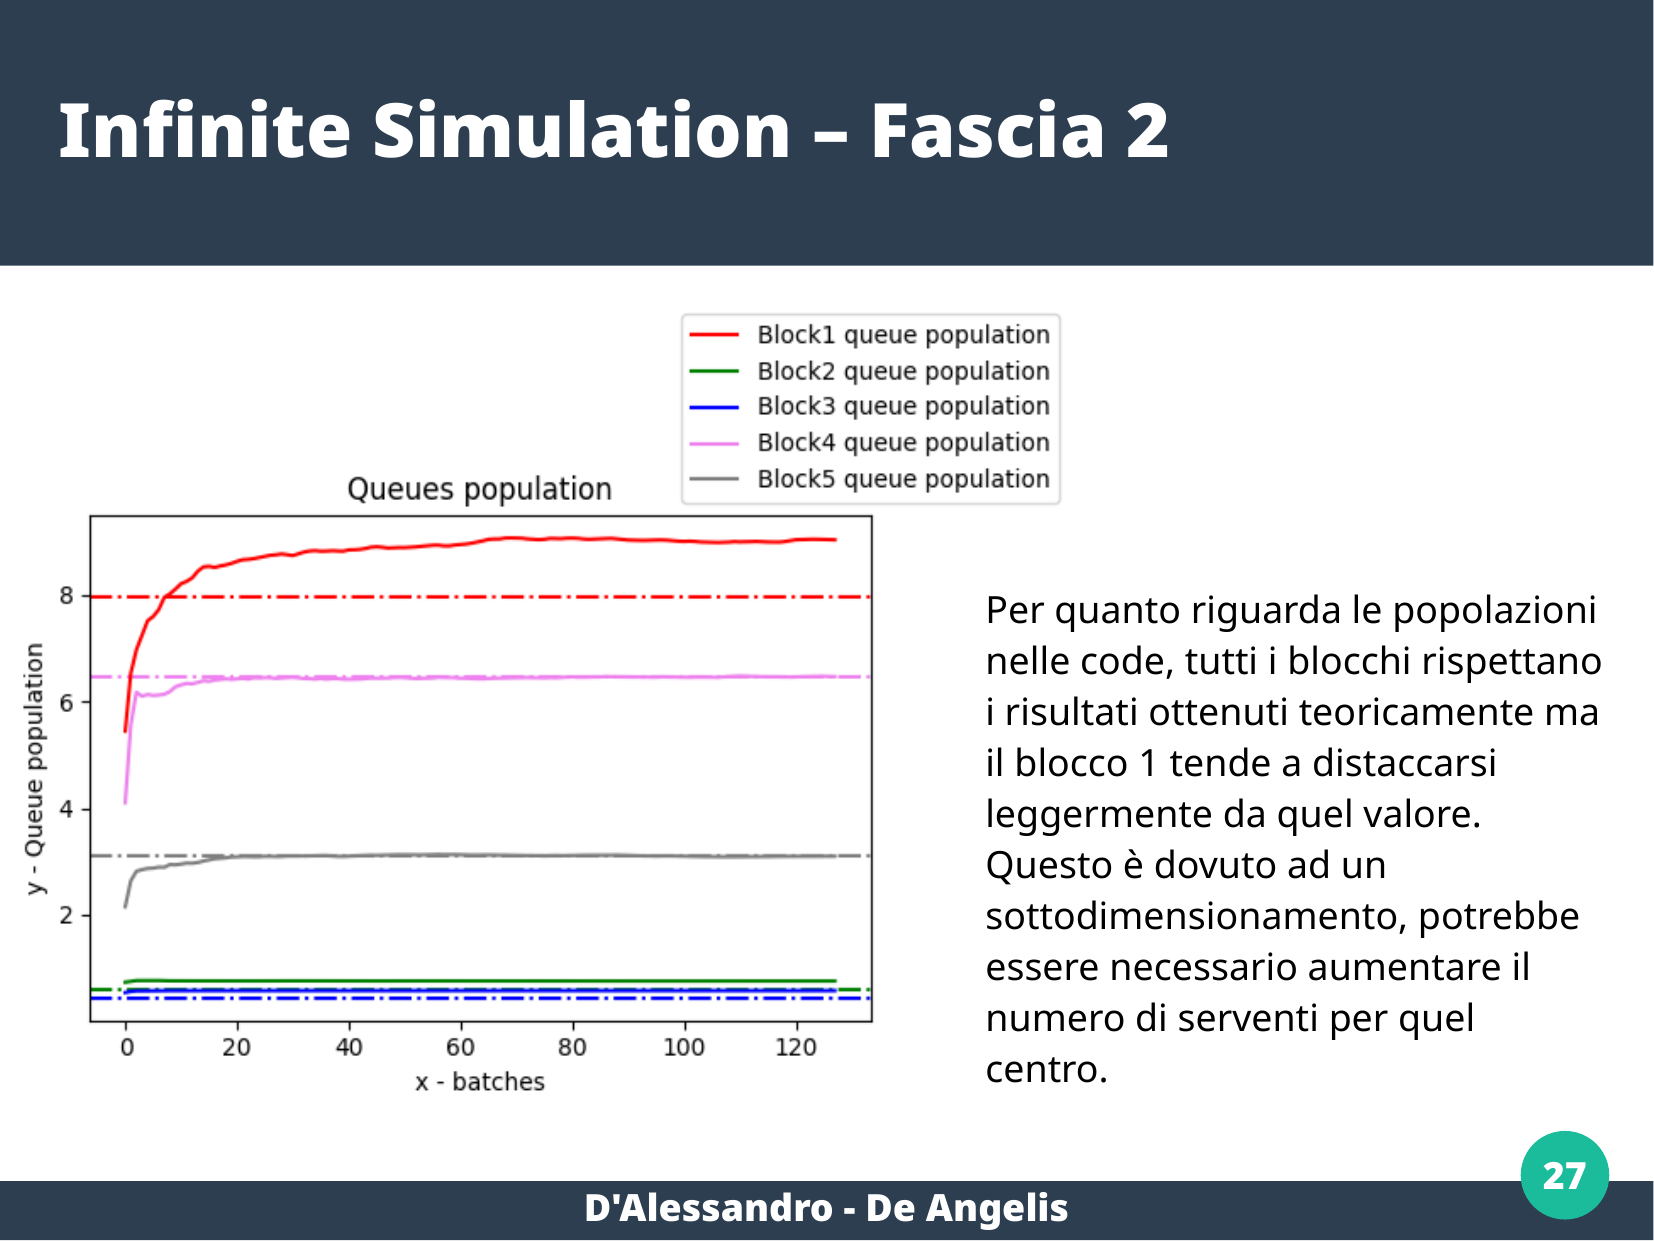

# Infinite Simulation – Fascia 2
Per quanto riguarda le popolazioni nelle code, tutti i blocchi rispettano i risultati ottenuti teoricamente ma il blocco 1 tende a distaccarsi leggermente da quel valore. Questo è dovuto ad un sottodimensionamento, potrebbe essere necessario aumentare il numero di serventi per quel centro.
27
D'Alessandro - De Angelis